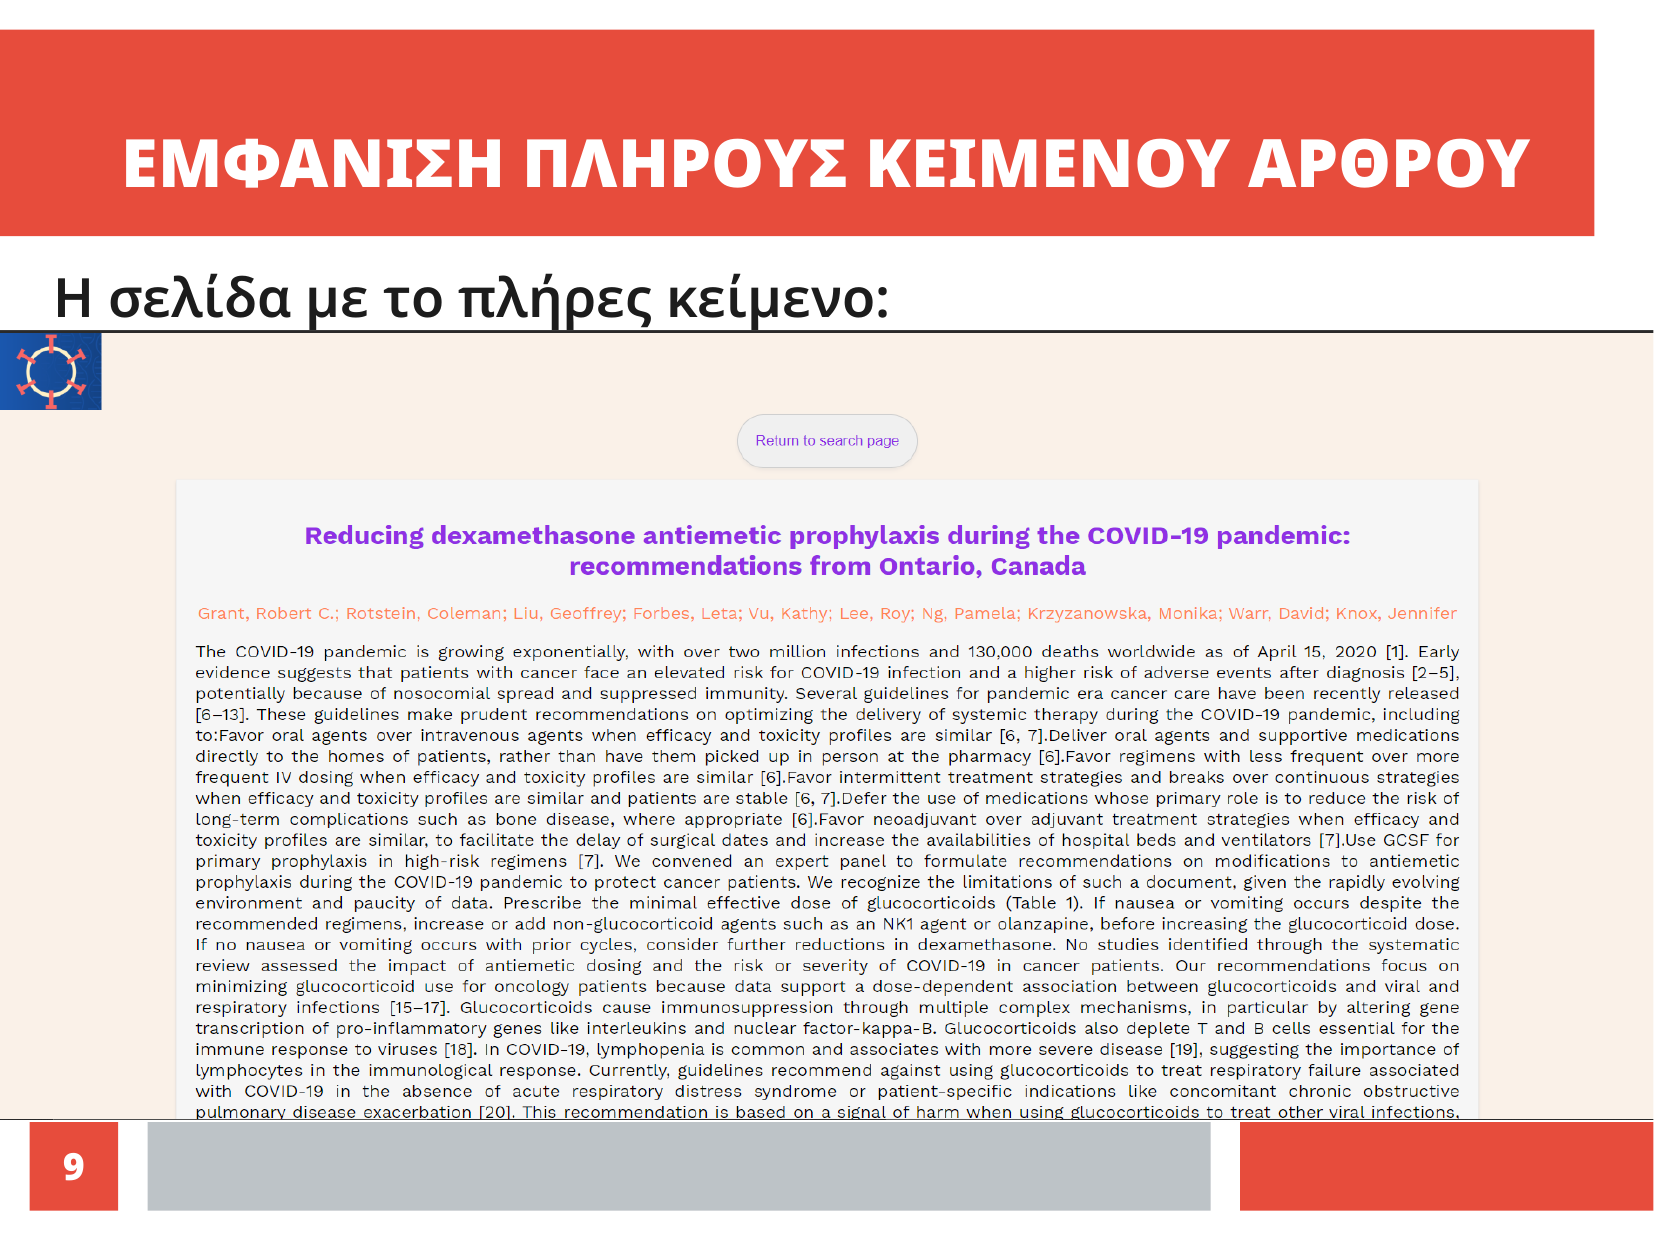

# ΕΜΦΑΝΙΣΗ ΠΛΗΡΟΥΣ ΚΕΙΜΕΝΟΥ ΑΡΘΡΟΥ
Η σελίδα με το πλήρες κείμενο:
9